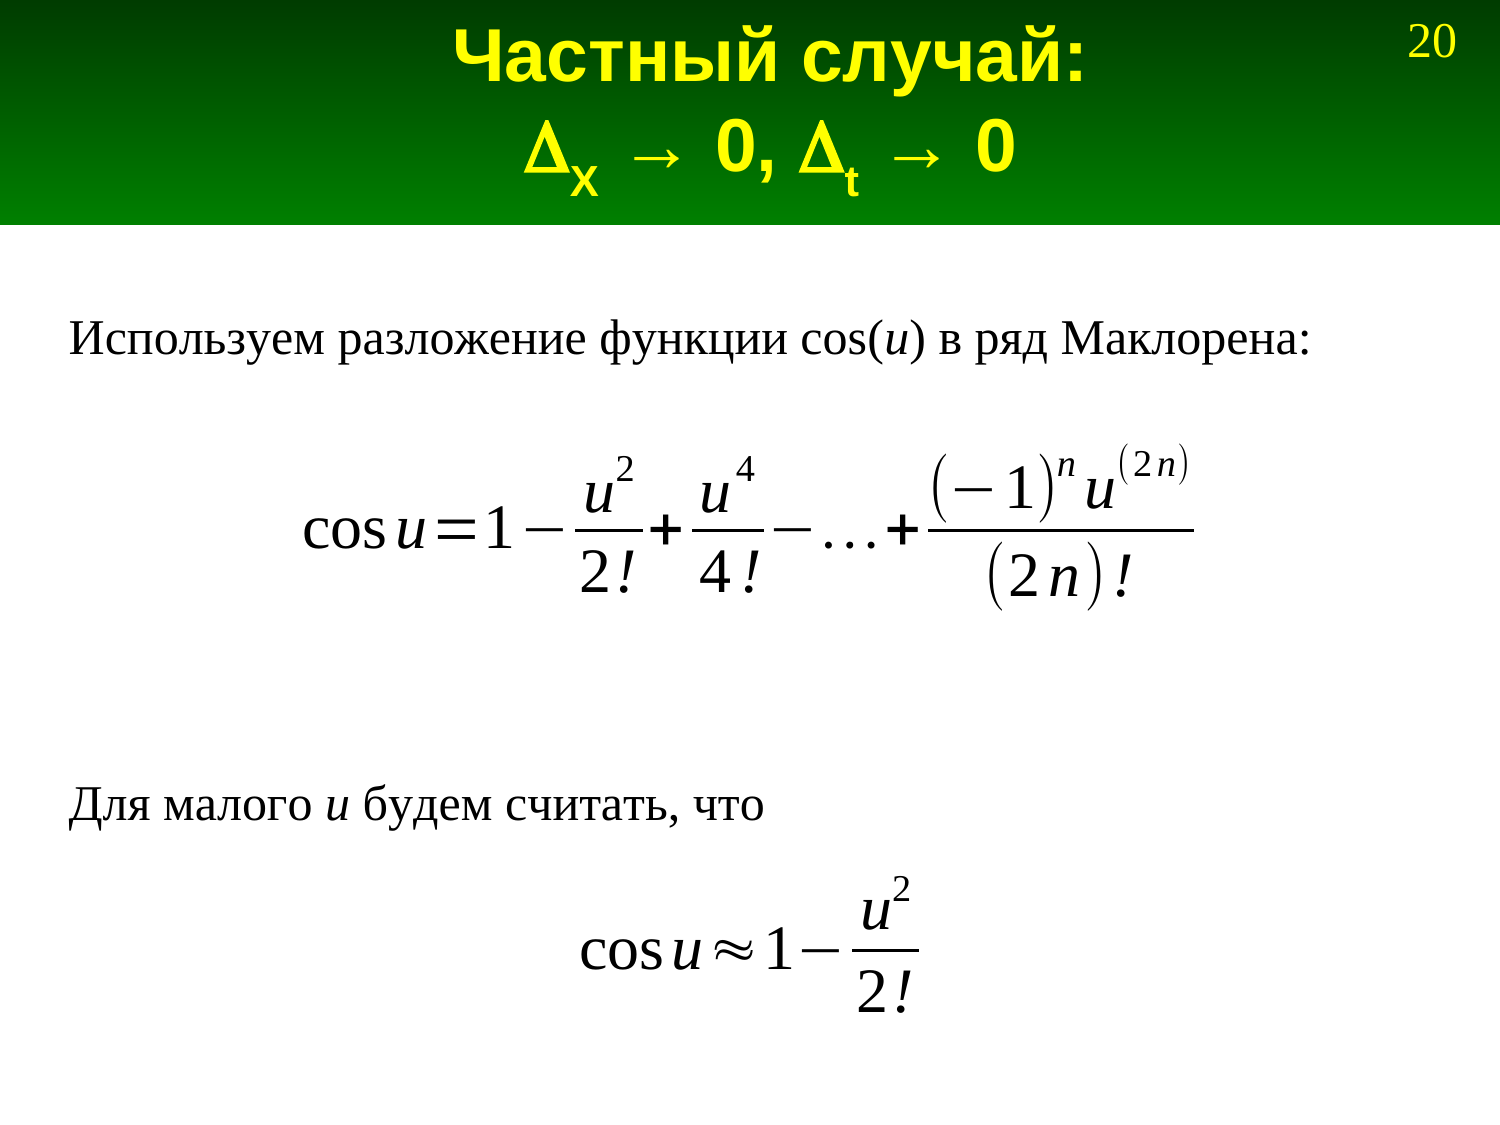

# Частный случай: DX → 0, Dt → 0
Используем разложение функции cos(u) в ряд Маклорена:
Для малого u будем считать, что